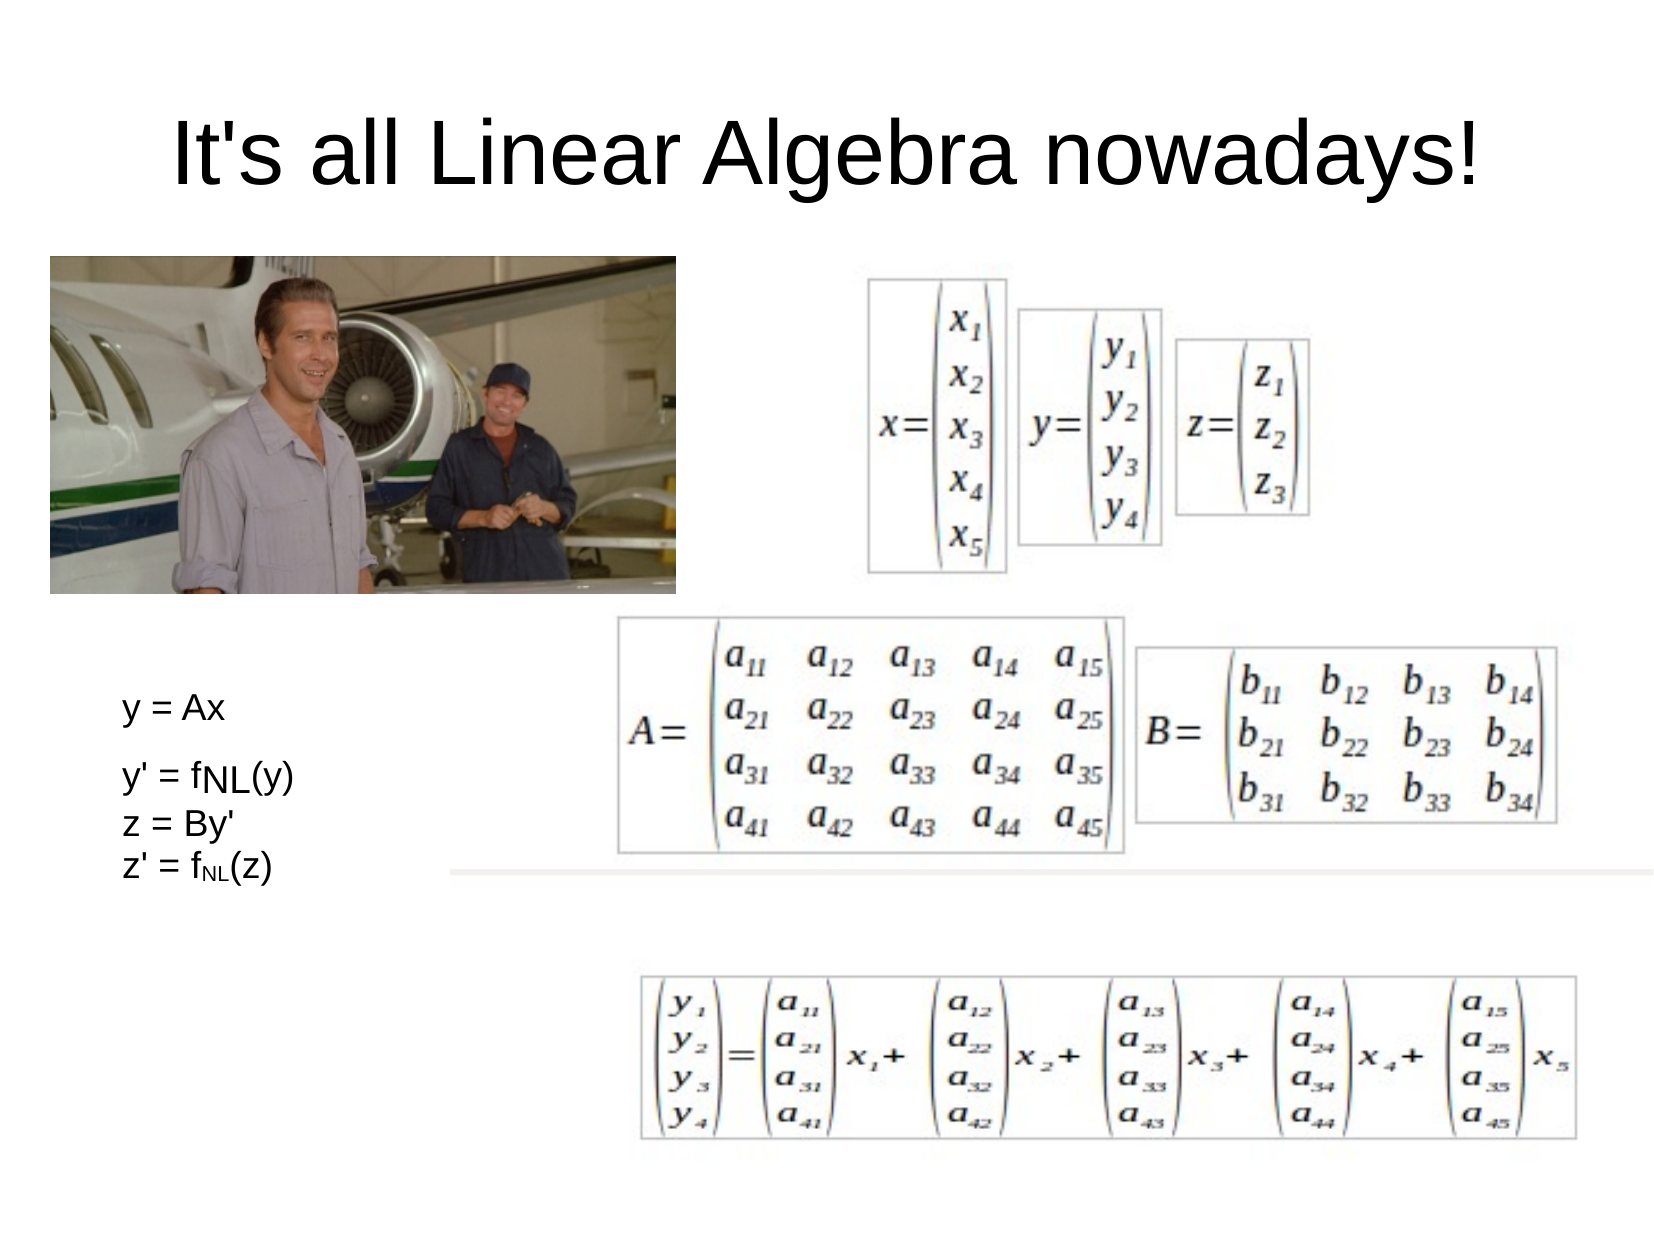

# It's all Linear Algebra nowadays!
y = Ax
y' = fNL(y)
z = By'
z' = fNL(z)